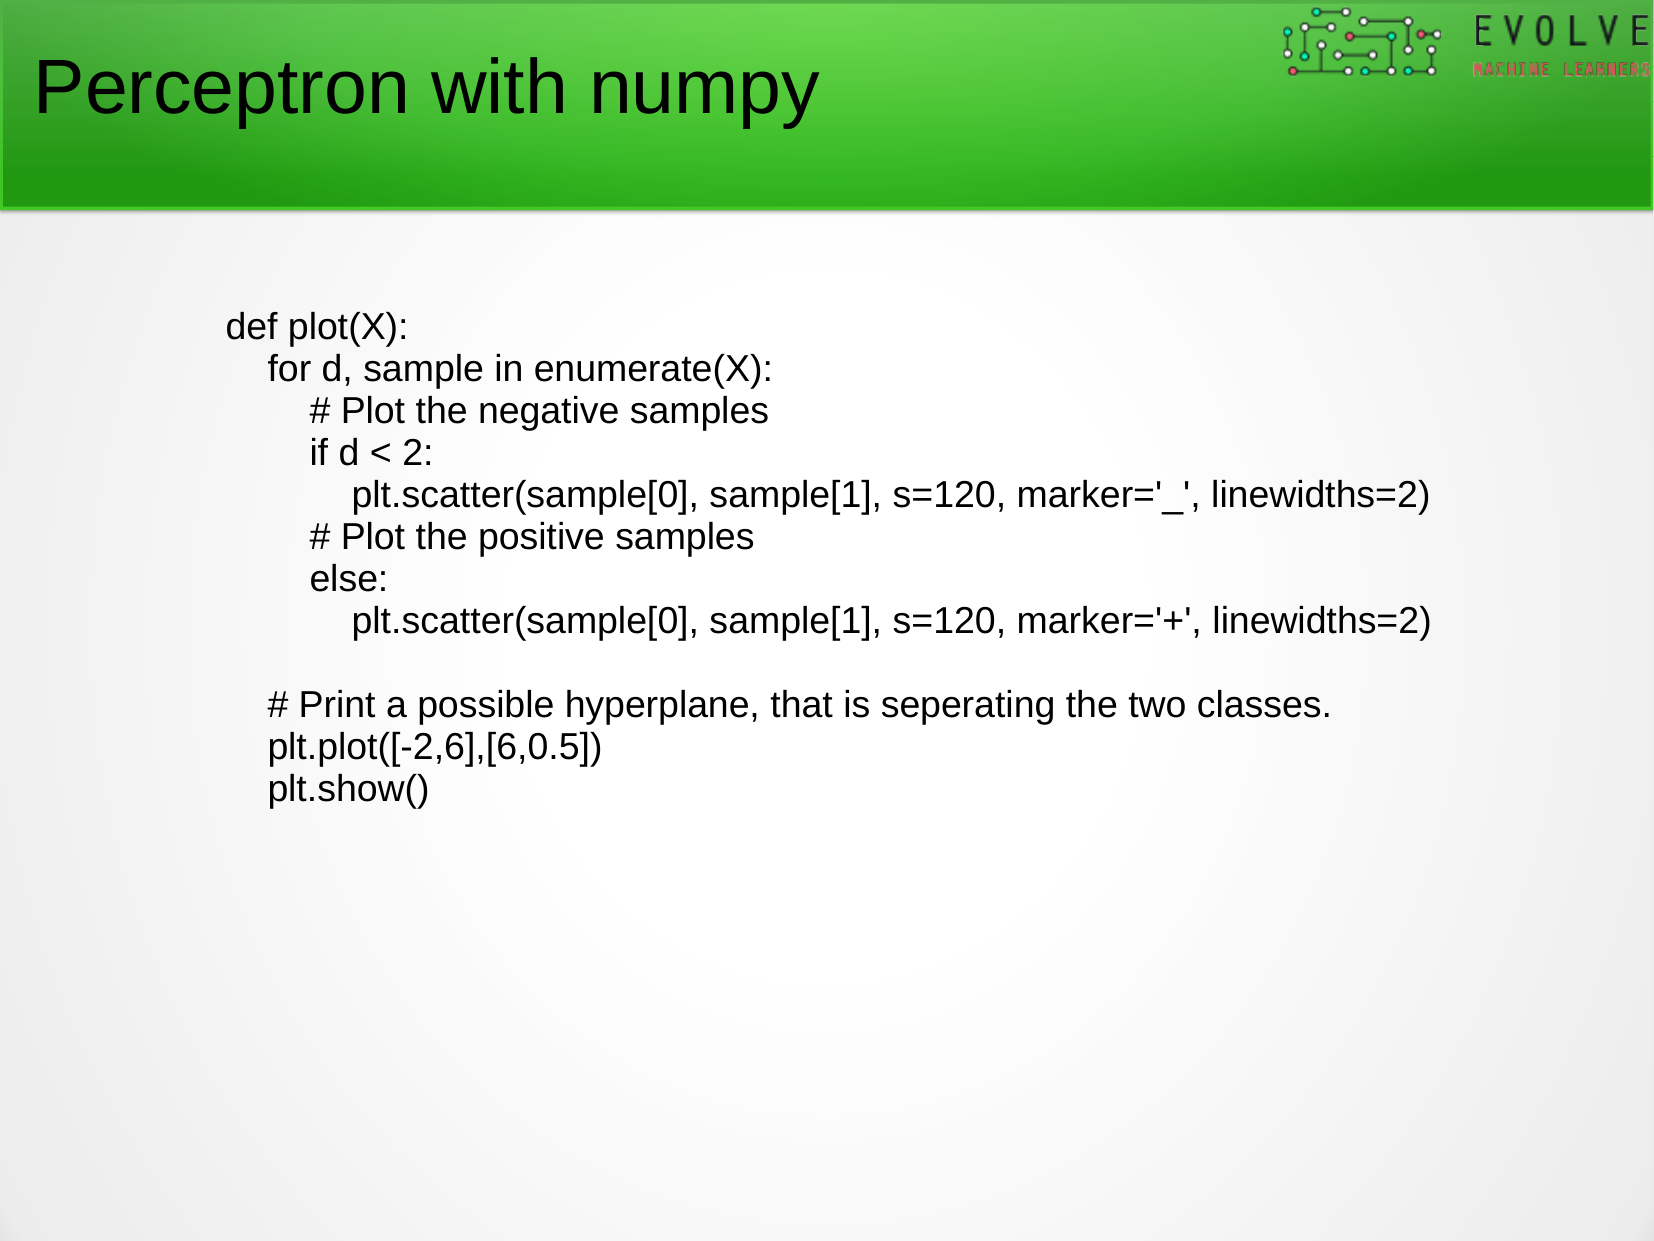

Perceptron with numpy
def plot(X):
 for d, sample in enumerate(X):
 # Plot the negative samples
 if d < 2:
 plt.scatter(sample[0], sample[1], s=120, marker='_', linewidths=2)
 # Plot the positive samples
 else:
 plt.scatter(sample[0], sample[1], s=120, marker='+', linewidths=2)
 # Print a possible hyperplane, that is seperating the two classes.
 plt.plot([-2,6],[6,0.5])
 plt.show()